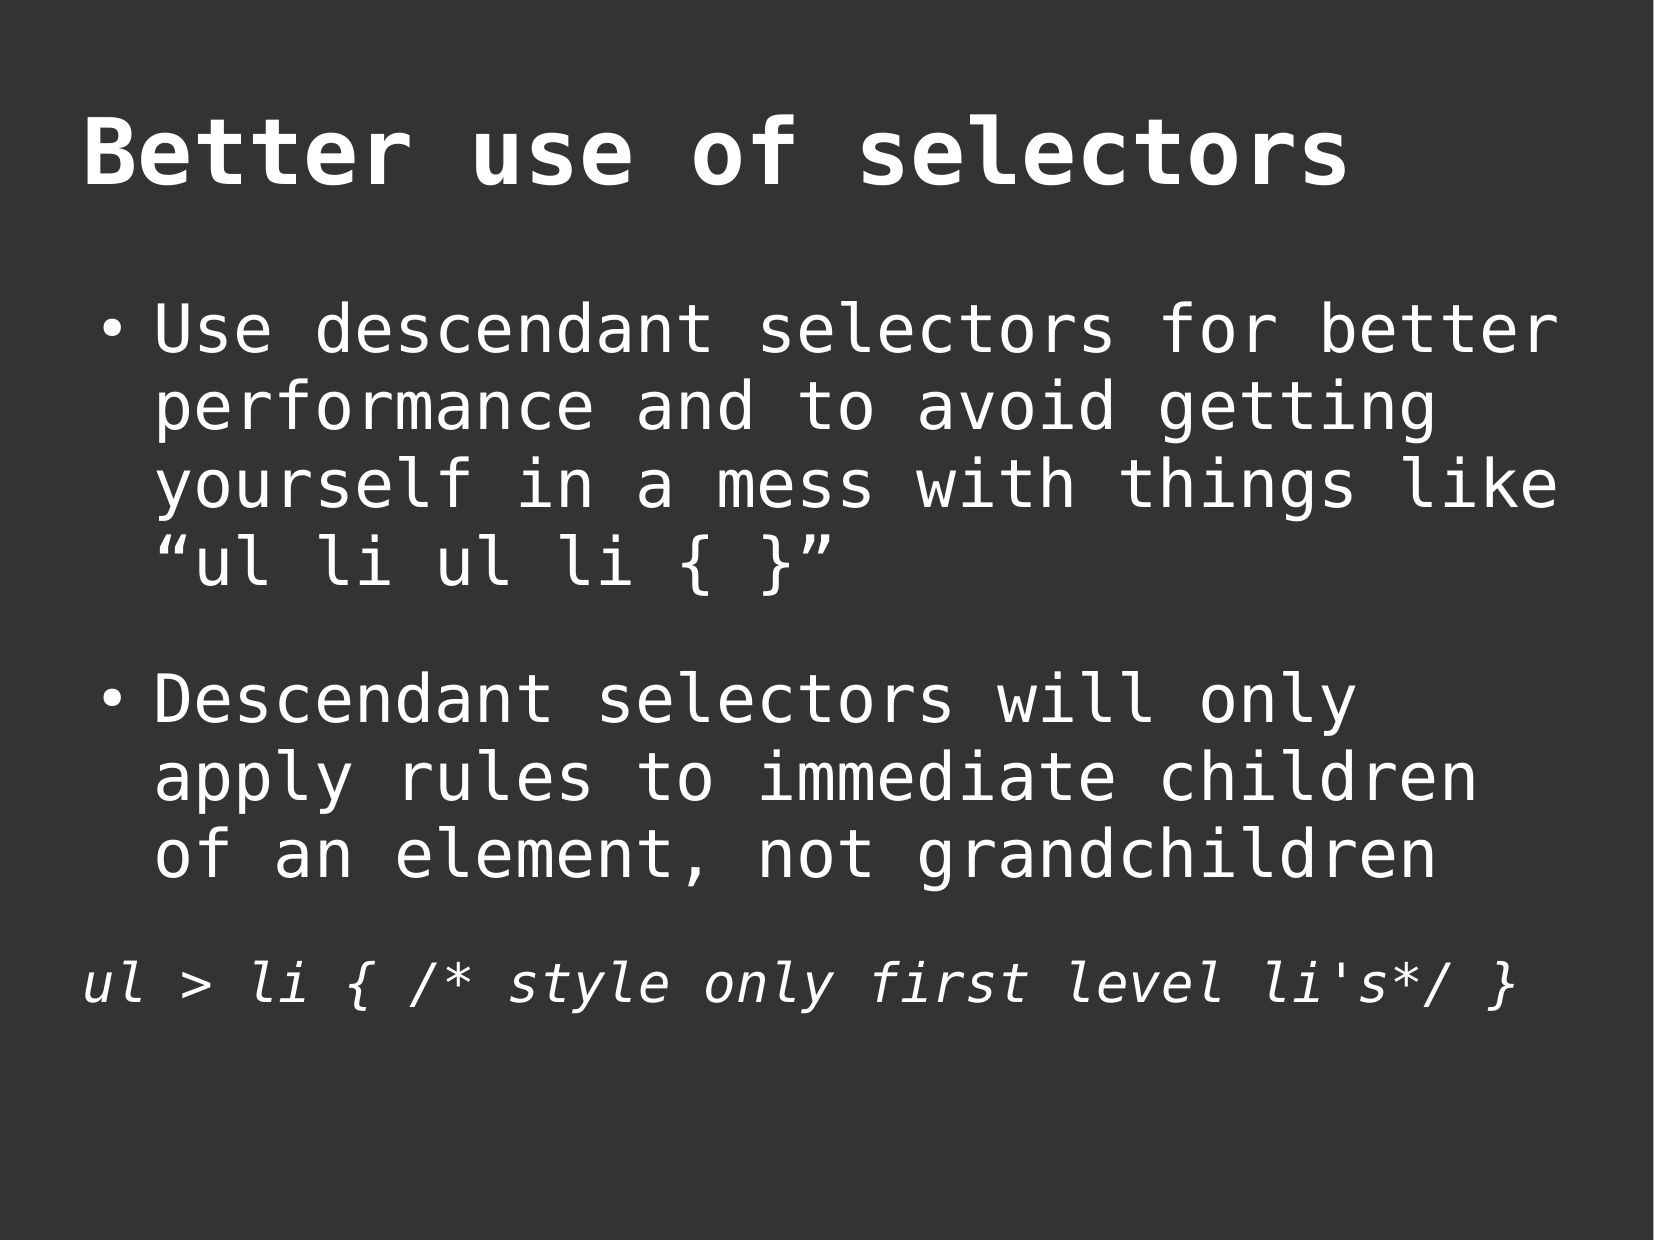

# Better use of selectors
Use descendant selectors for better performance and to avoid getting yourself in a mess with things like “ul li ul li { }”
Descendant selectors will only apply rules to immediate children of an element, not grandchildren
ul > li { /* style only first level li's*/ }